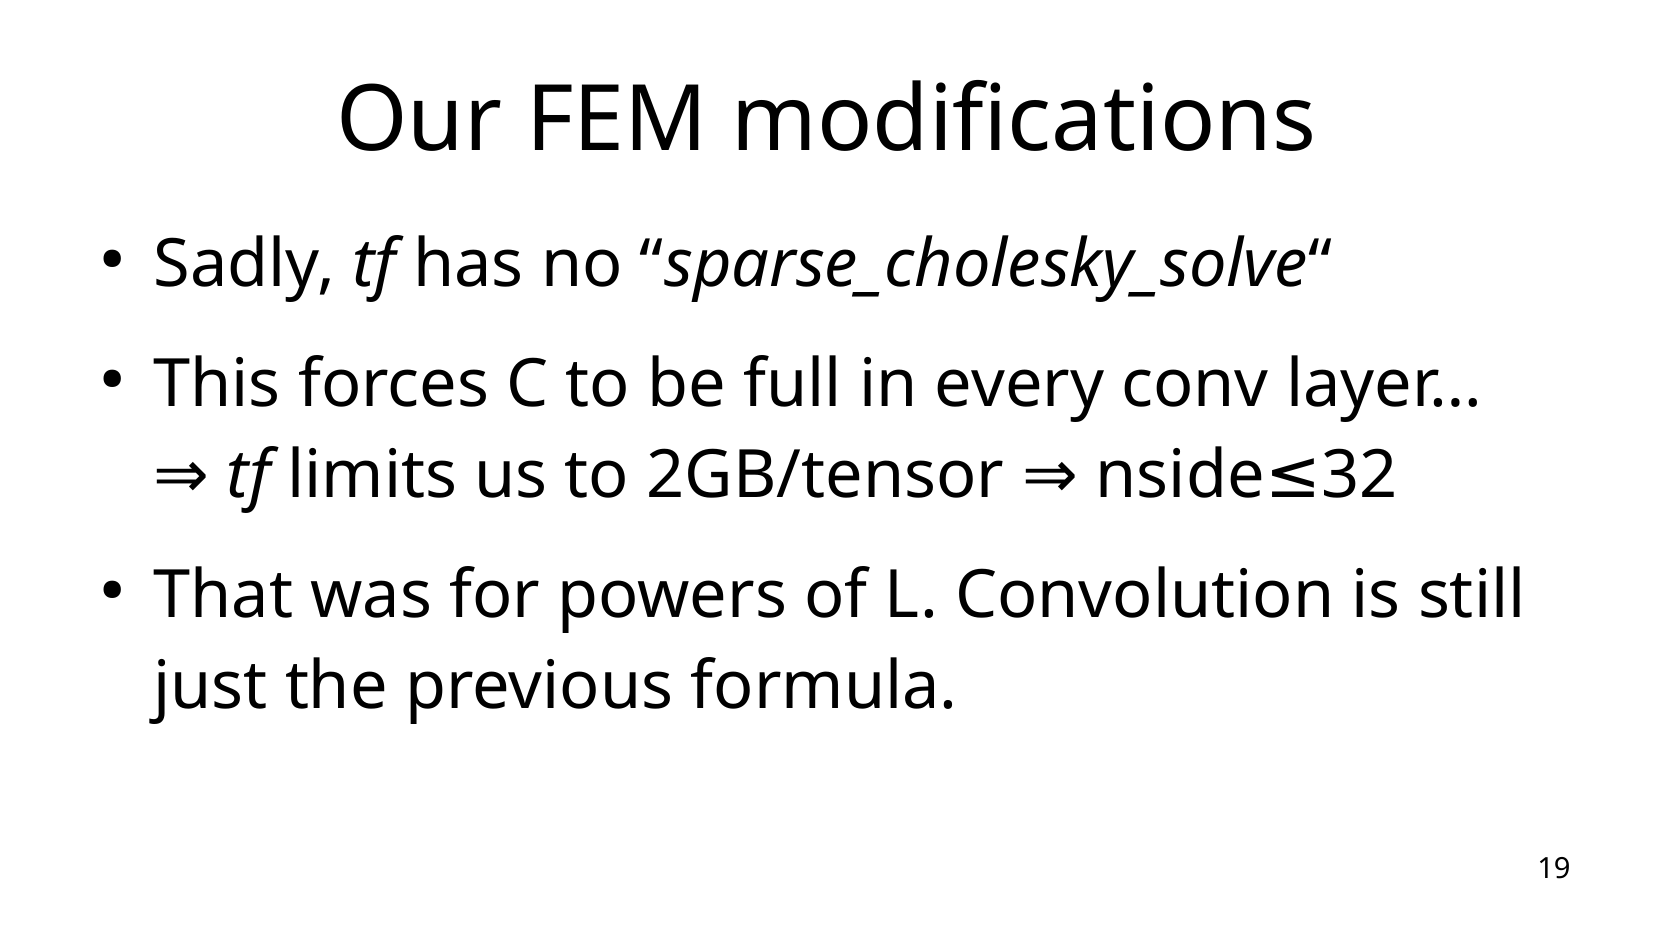

# Our FEM modifications
Sadly, tf has no “sparse_cholesky_solve“
This forces C to be full in every conv layer…
⇒ tf limits us to 2GB/tensor ⇒ nside≤32
That was for powers of L. Convolution is still just the previous formula.
19